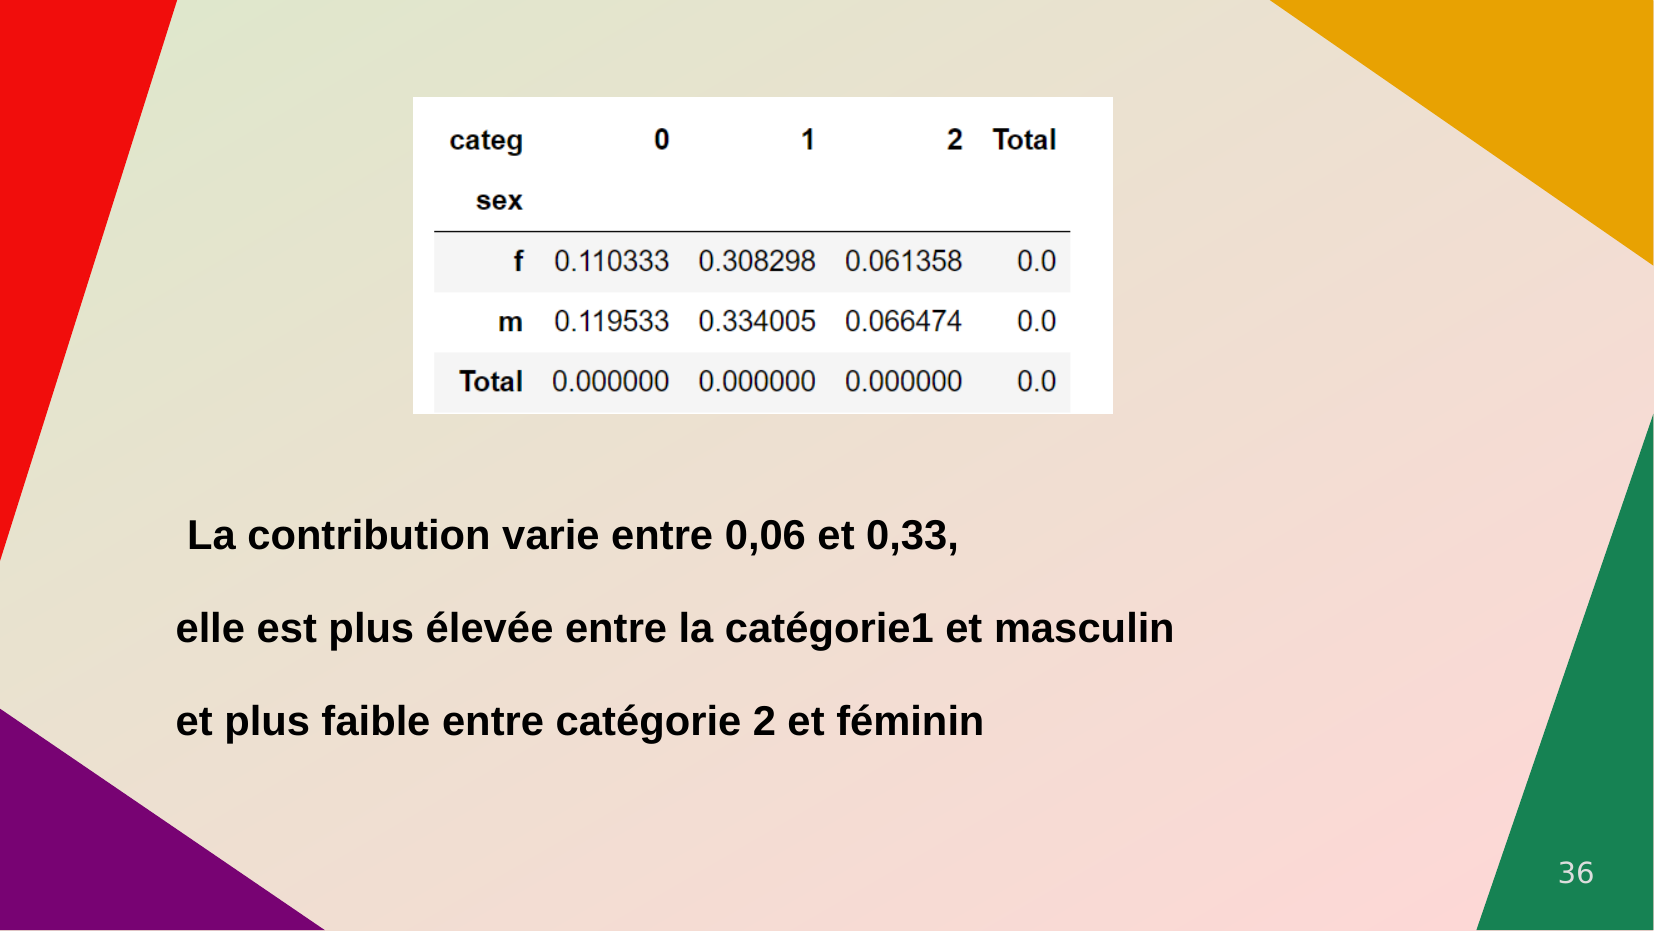

# La contribution varie entre 0,06 et 0,33,
 elle est plus élevée entre la catégorie1 et masculin
 et plus faible entre catégorie 2 et féminin
36